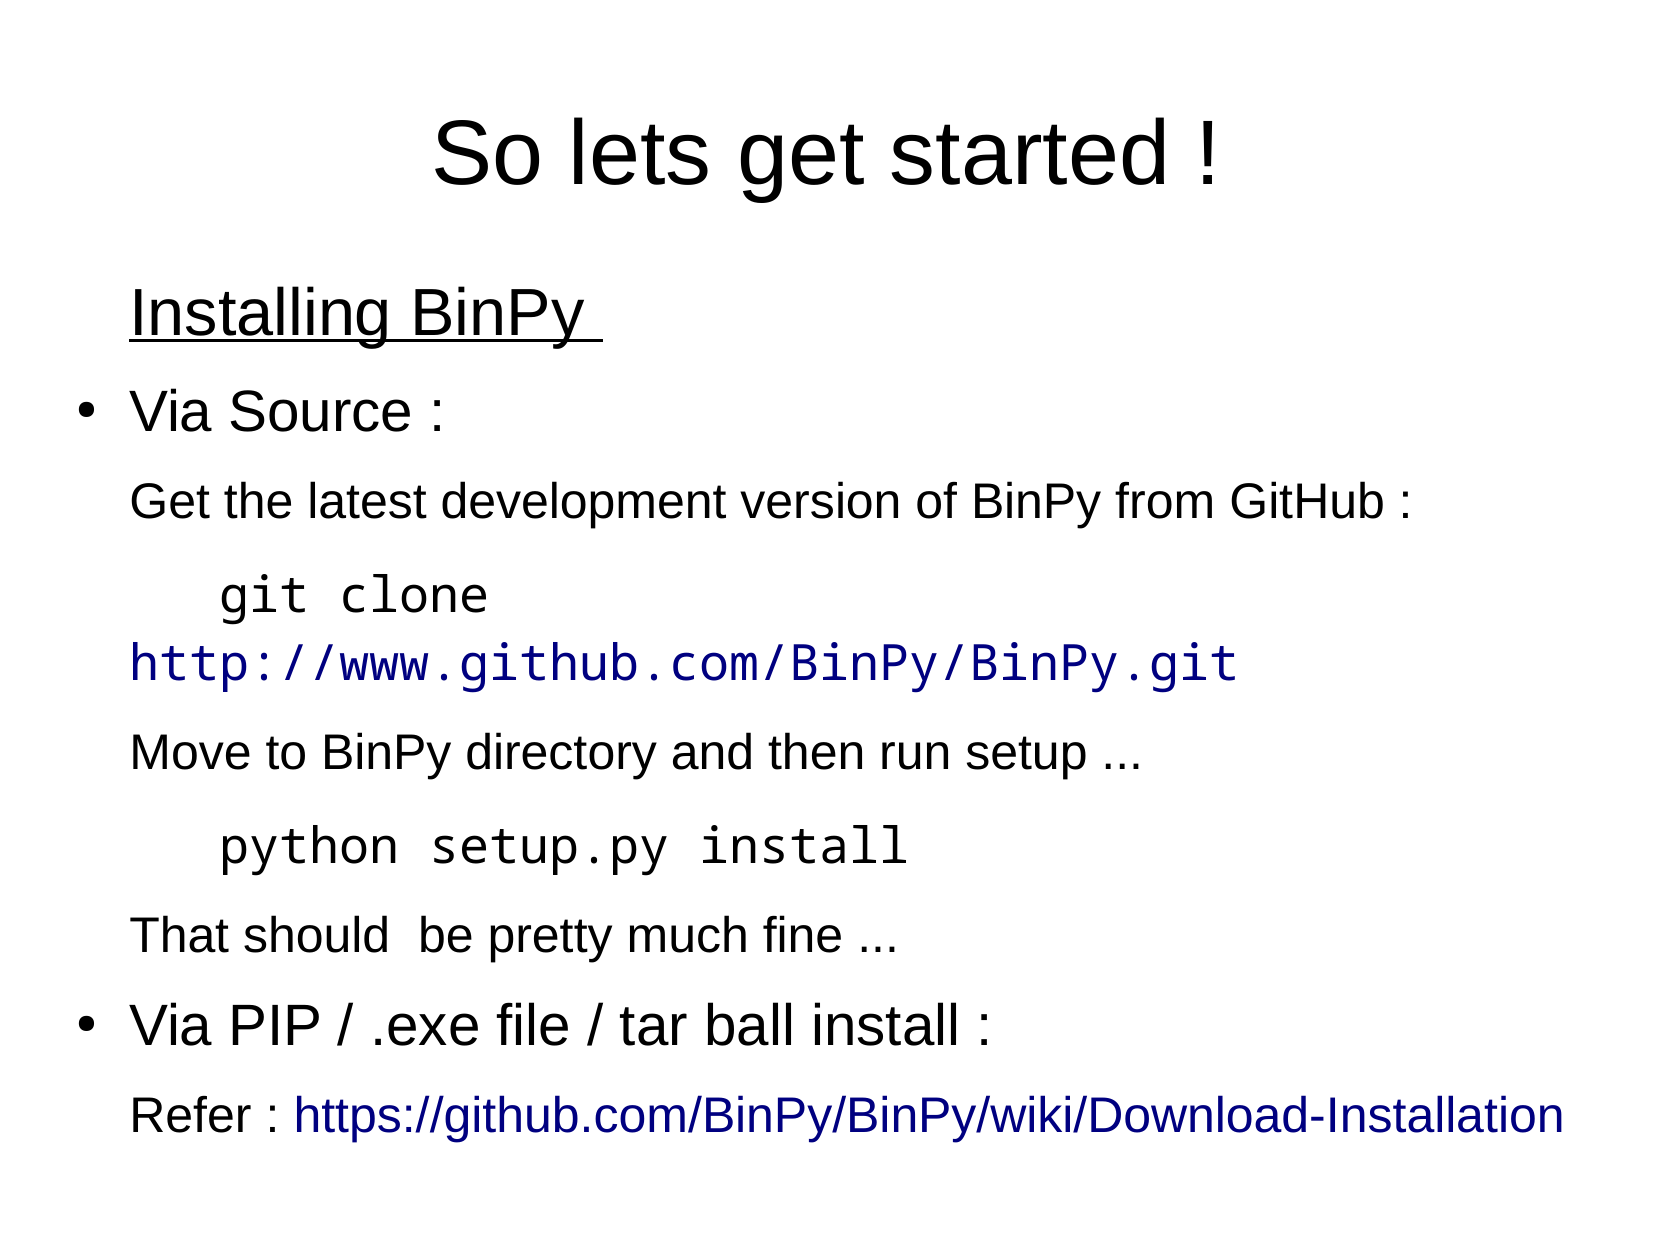

# So lets get started !
Installing BinPy
Via Source :
Get the latest development version of BinPy from GitHub :
 git clone http://www.github.com/BinPy/BinPy.git
Move to BinPy directory and then run setup ...
 python setup.py install
That should be pretty much fine ...
Via PIP / .exe file / tar ball install :
Refer : https://github.com/BinPy/BinPy/wiki/Download-Installation